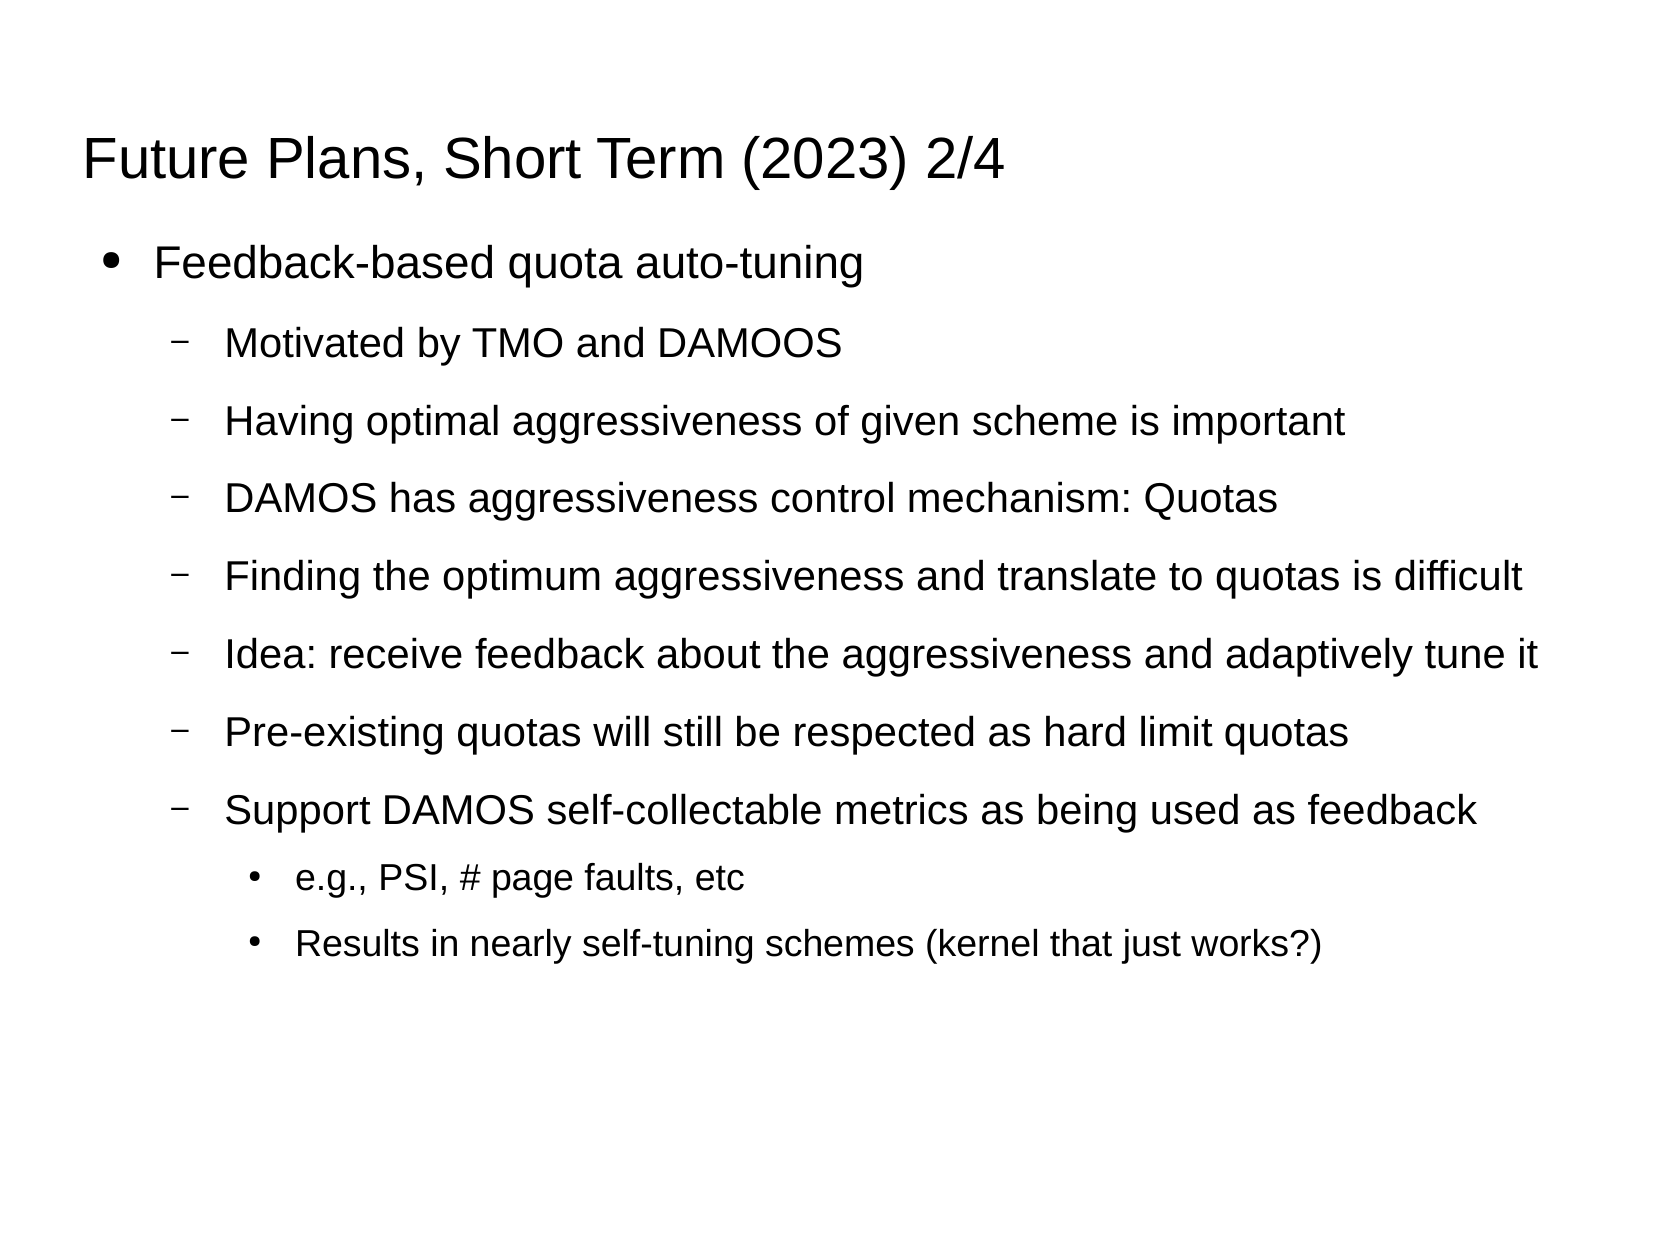

# Future Plans, Short Term (2023) 2/4
Feedback-based quota auto-tuning
Motivated by TMO and DAMOOS
Having optimal aggressiveness of given scheme is important
DAMOS has aggressiveness control mechanism: Quotas
Finding the optimum aggressiveness and translate to quotas is difficult
Idea: receive feedback about the aggressiveness and adaptively tune it
Pre-existing quotas will still be respected as hard limit quotas
Support DAMOS self-collectable metrics as being used as feedback
e.g., PSI, # page faults, etc
Results in nearly self-tuning schemes (kernel that just works?)